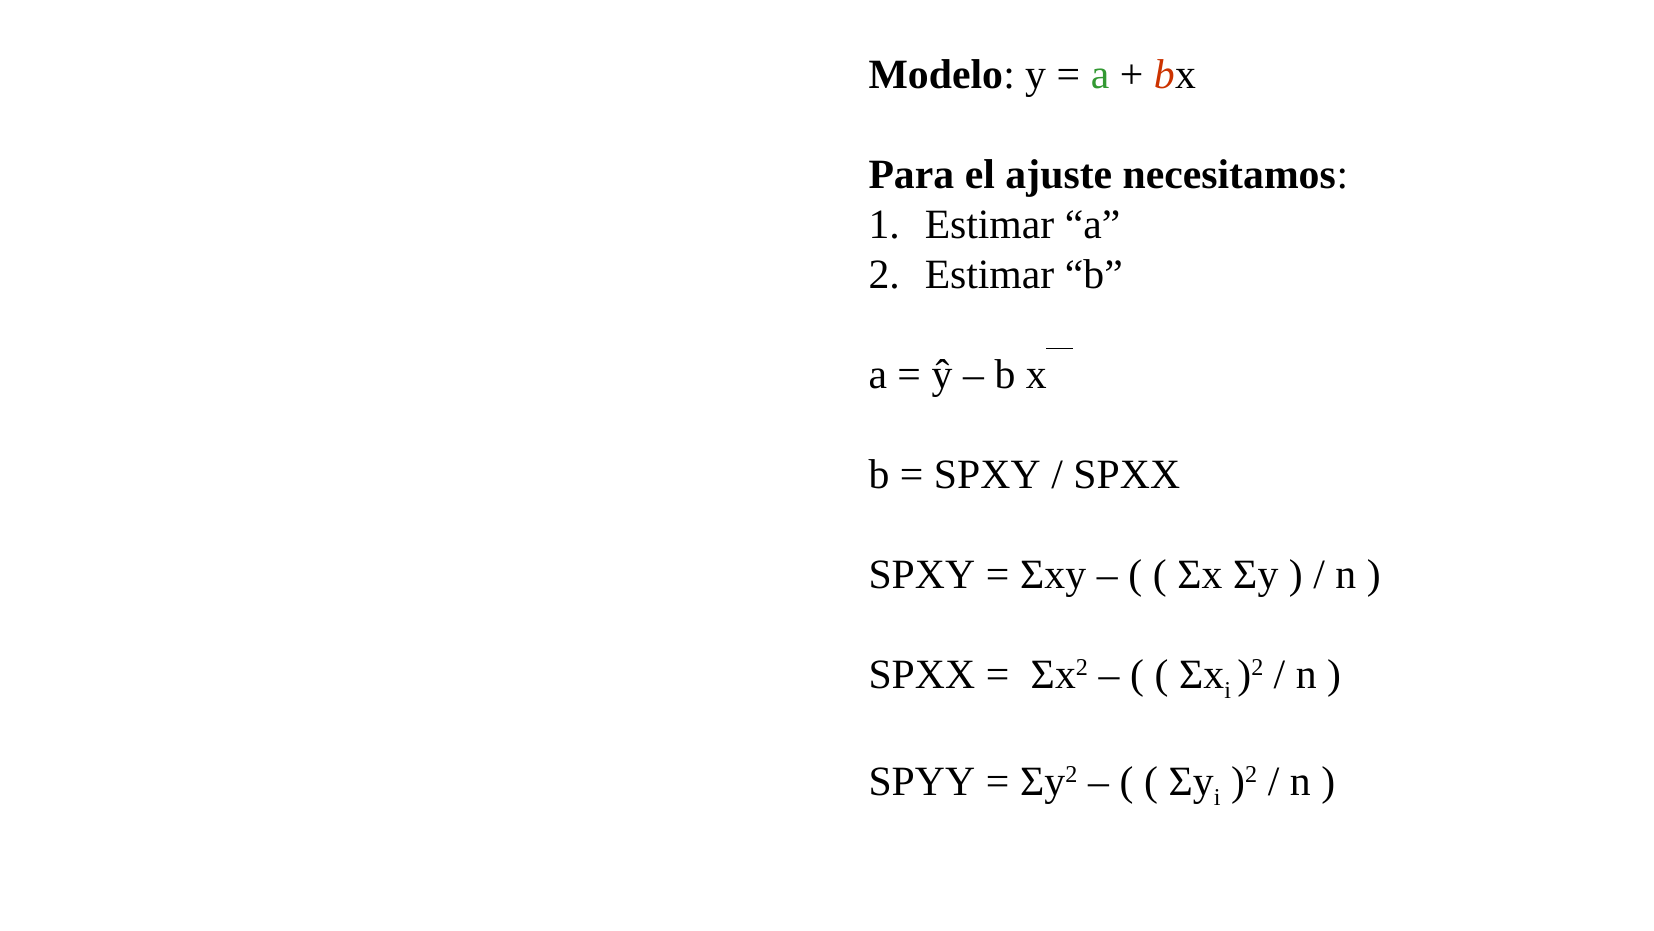

Modelo: y = a + bx
Para el ajuste necesitamos:
Estimar “a”
Estimar “b”
a = ŷ – b x
b = SPXY / SPXX
SPXY = Σxy – ( ( Σx Σy ) / n )
SPXX = Σx2 – ( ( Σxi )2 / n )
SPYY = Σy2 – ( ( Σyi )2 / n )